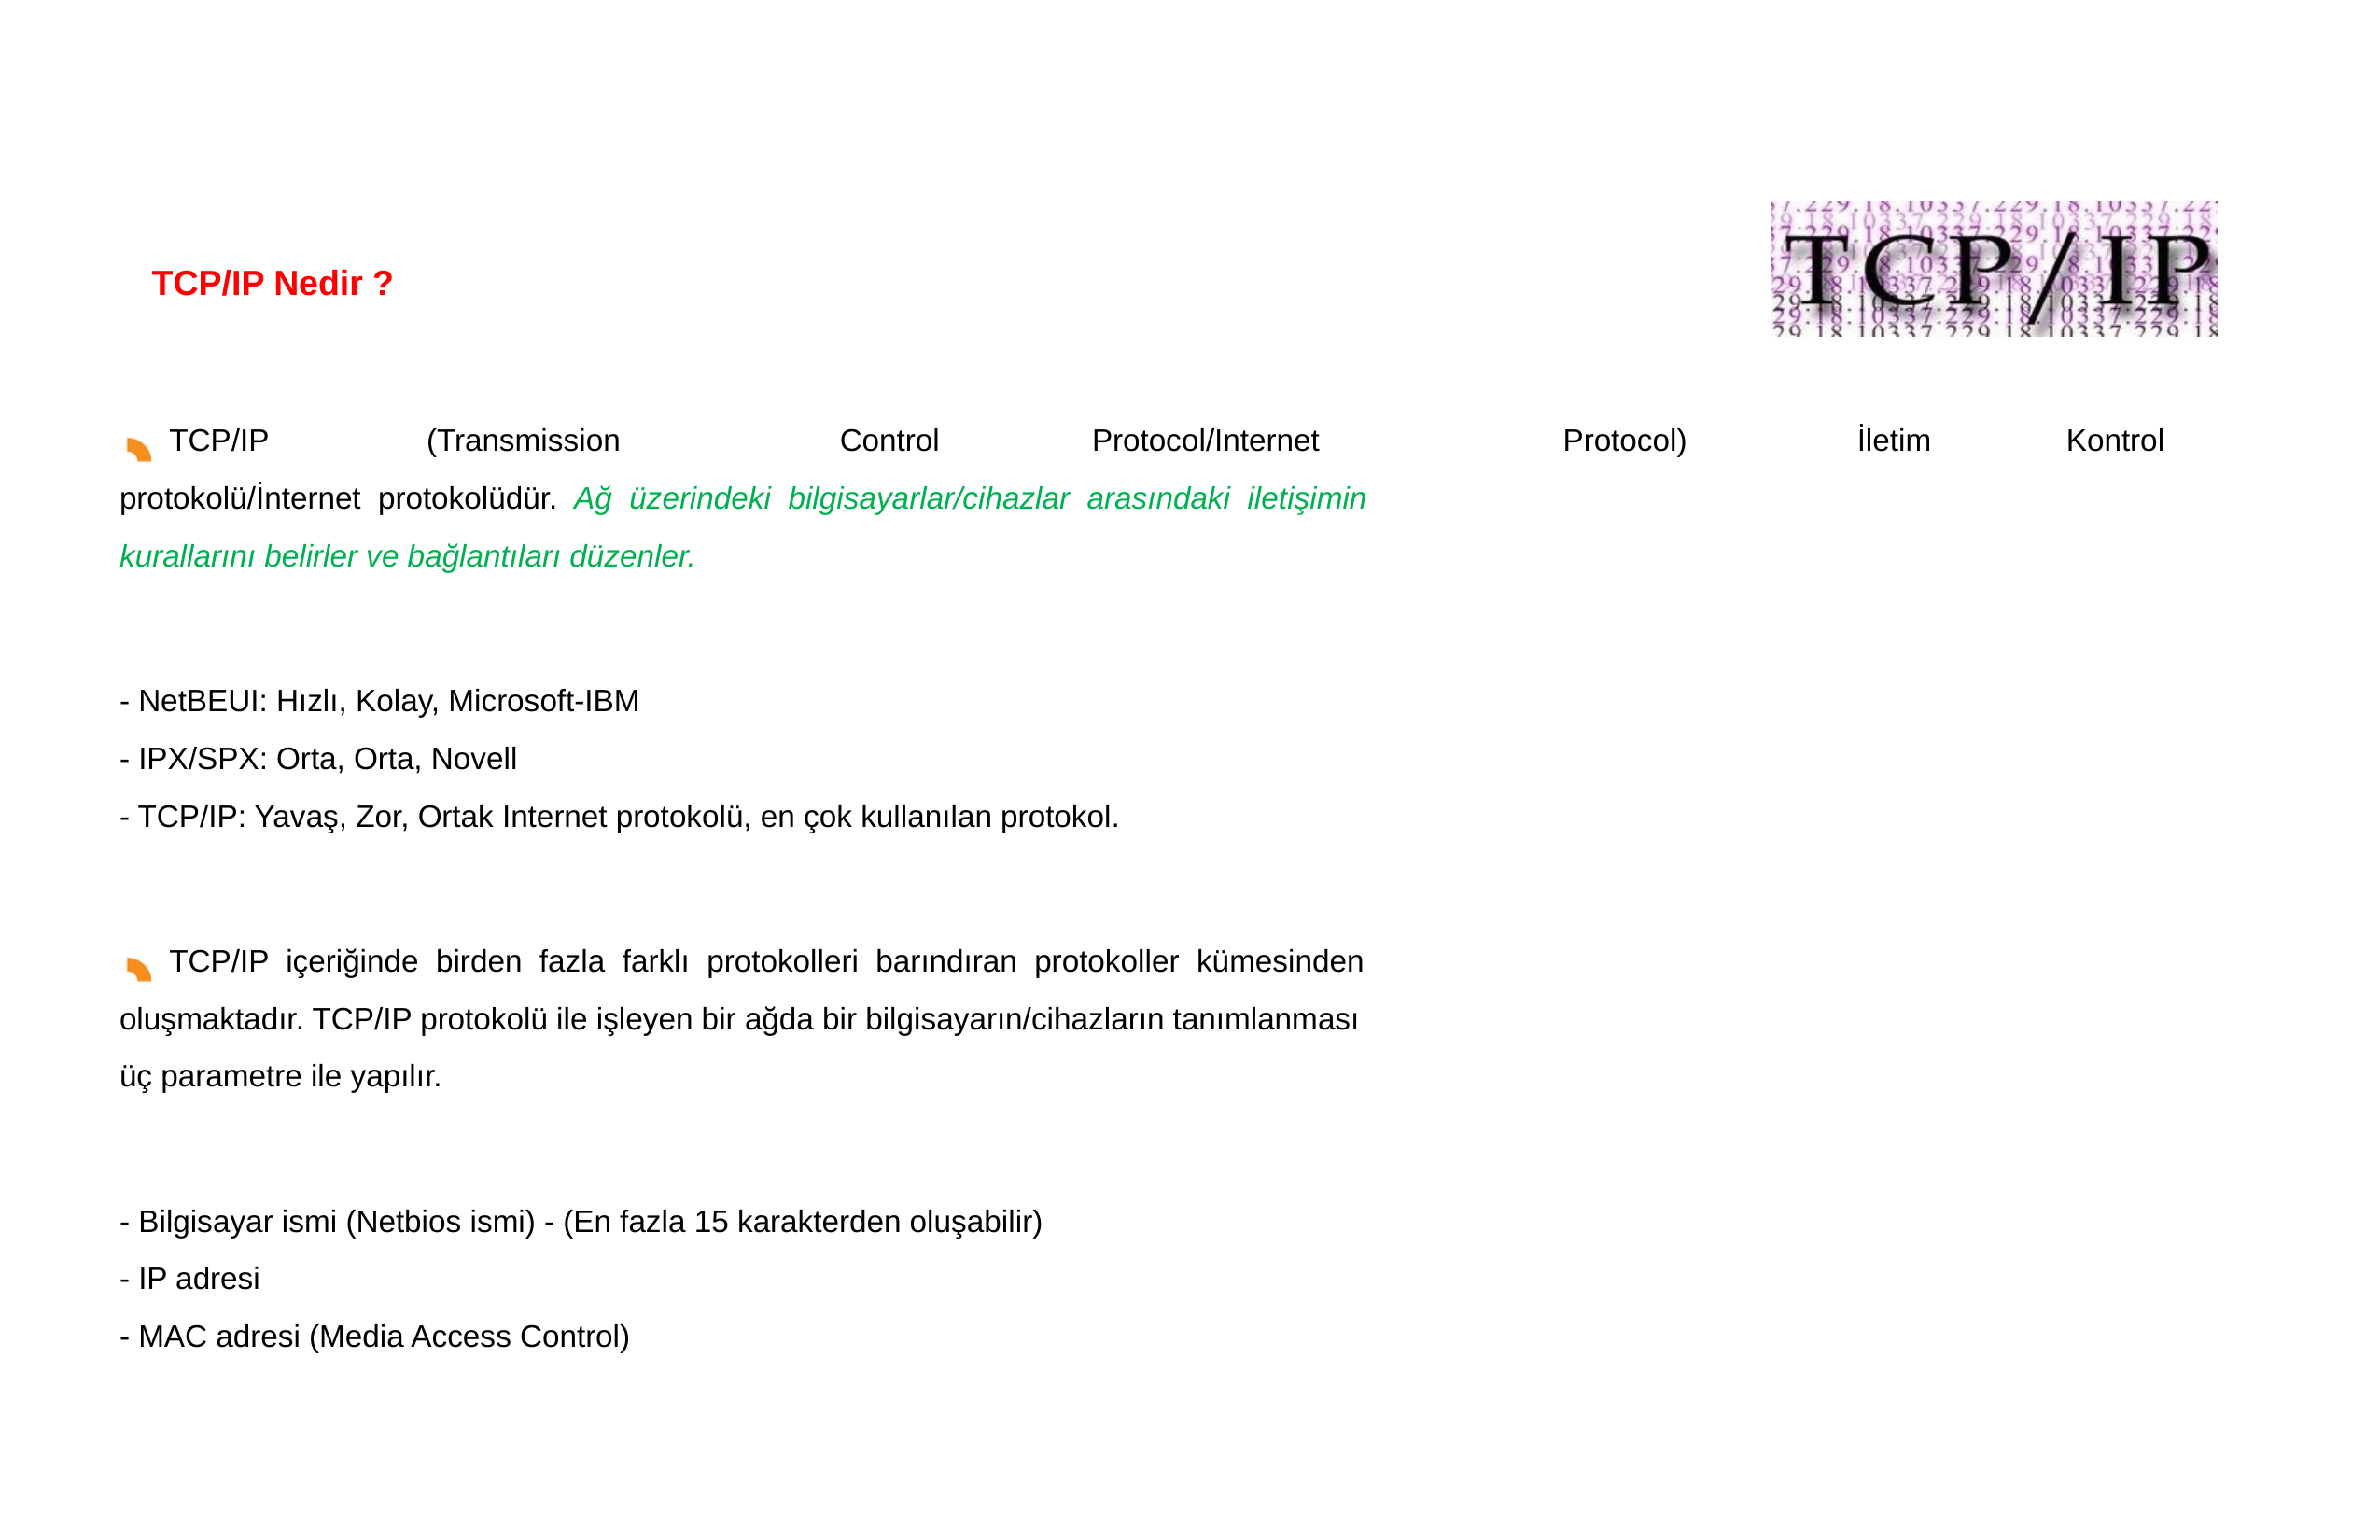

TCP/IP Nedir ?
 TCP/IP
(Transmission
Control
Protocol/Internet
Protocol)
İletim
Kontrol
protokolü/İnternet protokolüdür. Ağ üzerindeki bilgisayarlar/cihazlar arasındaki iletişimin
kurallarını belirler ve bağlantıları düzenler.
- NetBEUI: Hızlı, Kolay, Microsoft-IBM
- IPX/SPX: Orta, Orta, Novell
- TCP/IP: Yavaş, Zor, Ortak Internet protokolü, en çok kullanılan protokol.
 TCP/IP içeriğinde birden fazla farklı protokolleri barındıran protokoller kümesinden
oluşmaktadır. TCP/IP protokolü ile işleyen bir ağda bir bilgisayarın/cihazların tanımlanması
üç parametre ile yapılır.
- Bilgisayar ismi (Netbios ismi) - (En fazla 15 karakterden oluşabilir)
- IP adresi
- MAC adresi (Media Access Control)